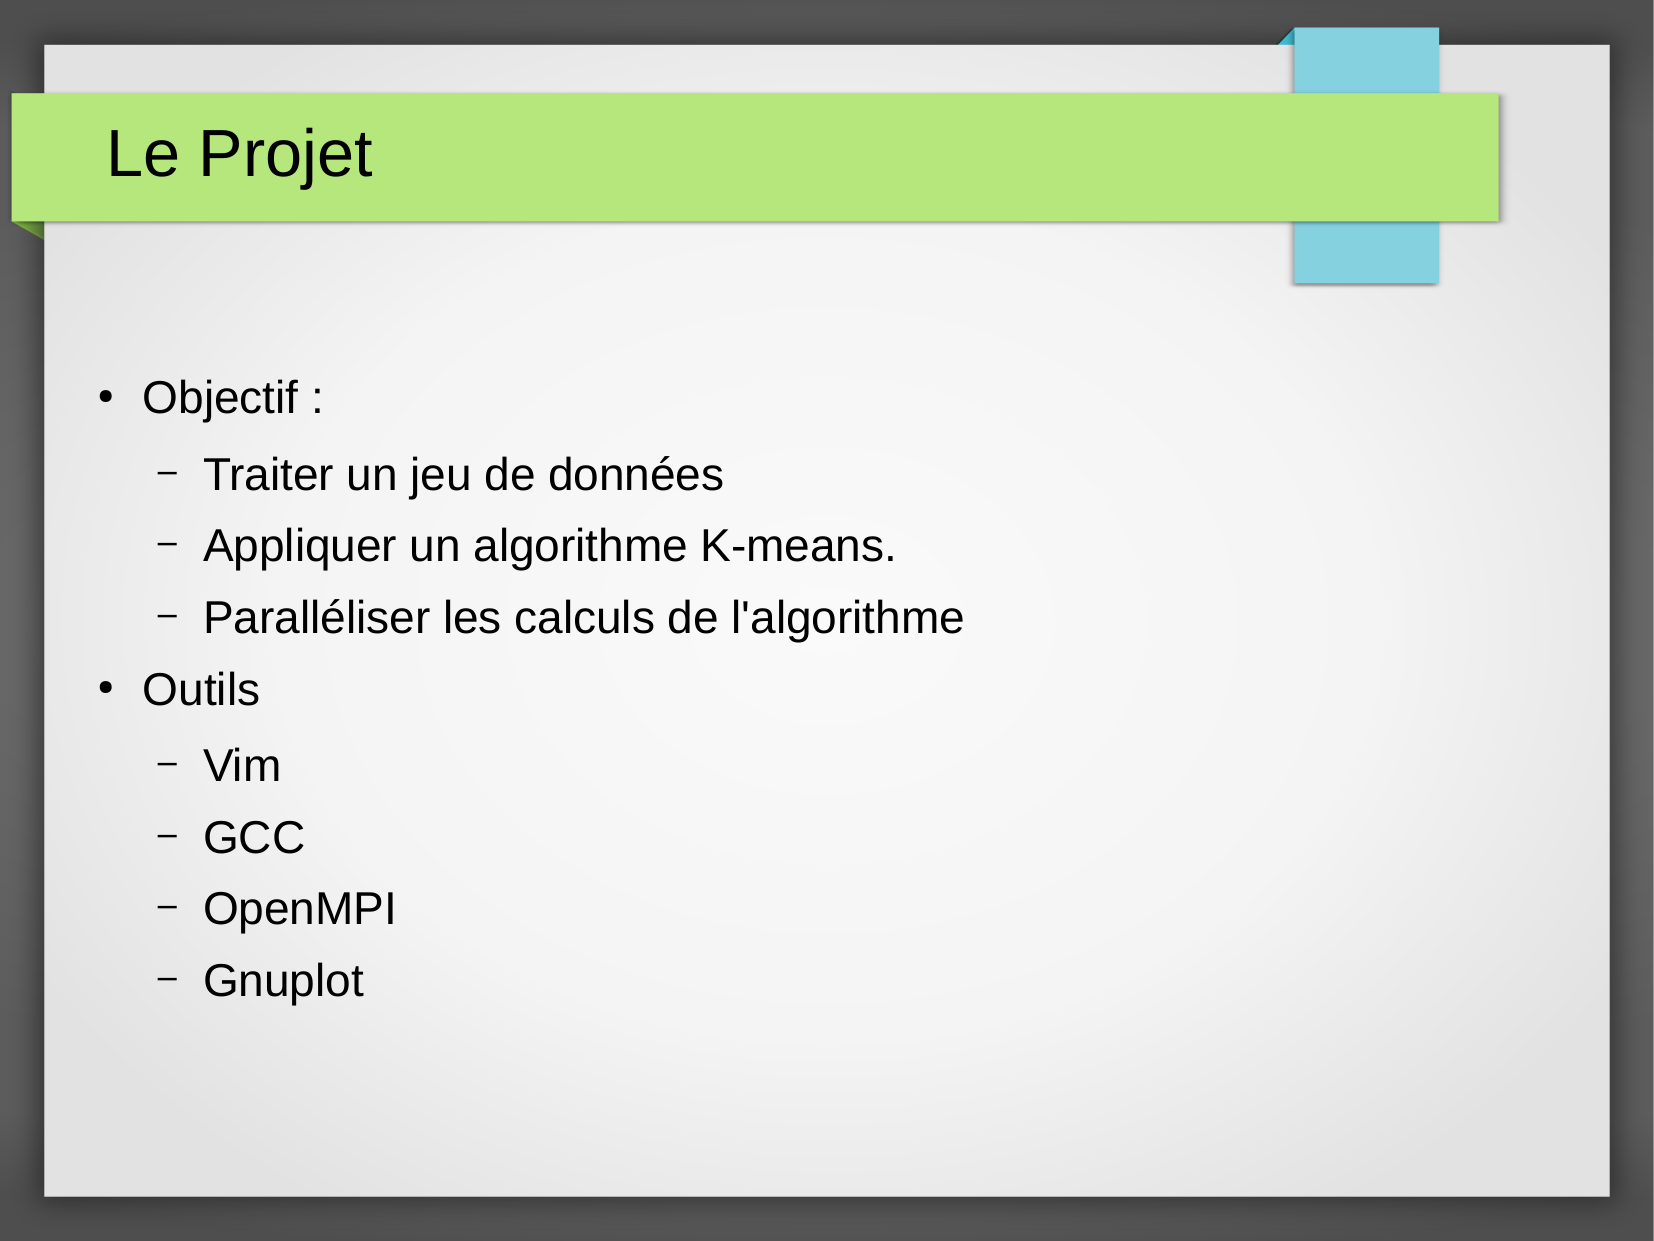

# Le Projet
Objectif :
Traiter un jeu de données
Appliquer un algorithme K-means.
Paralléliser les calculs de l'algorithme
Outils
Vim
GCC
OpenMPI
Gnuplot